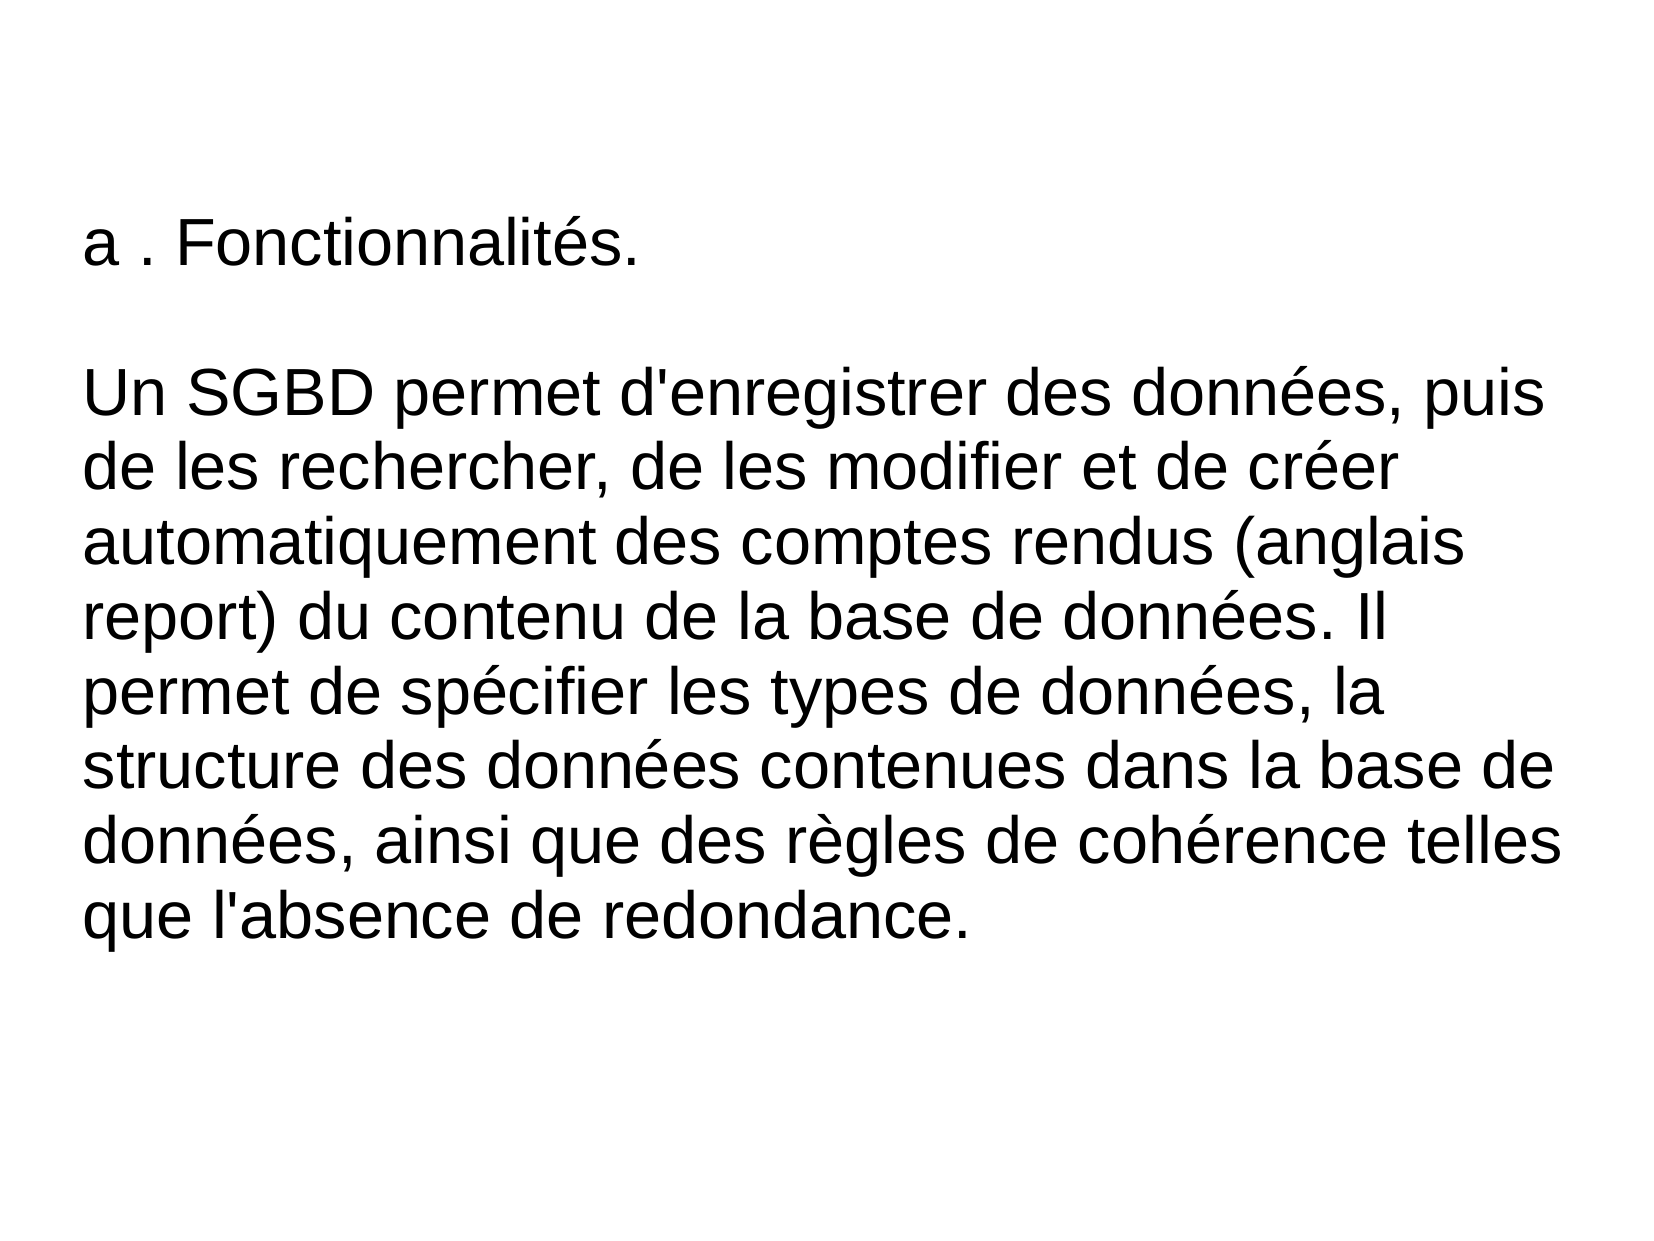

# a . Fonctionnalités.
Un SGBD permet d'enregistrer des données, puis de les rechercher, de les modifier et de créer automatiquement des comptes rendus (anglais report) du contenu de la base de données. Il permet de spécifier les types de données, la structure des données contenues dans la base de données, ainsi que des règles de cohérence telles que l'absence de redondance.